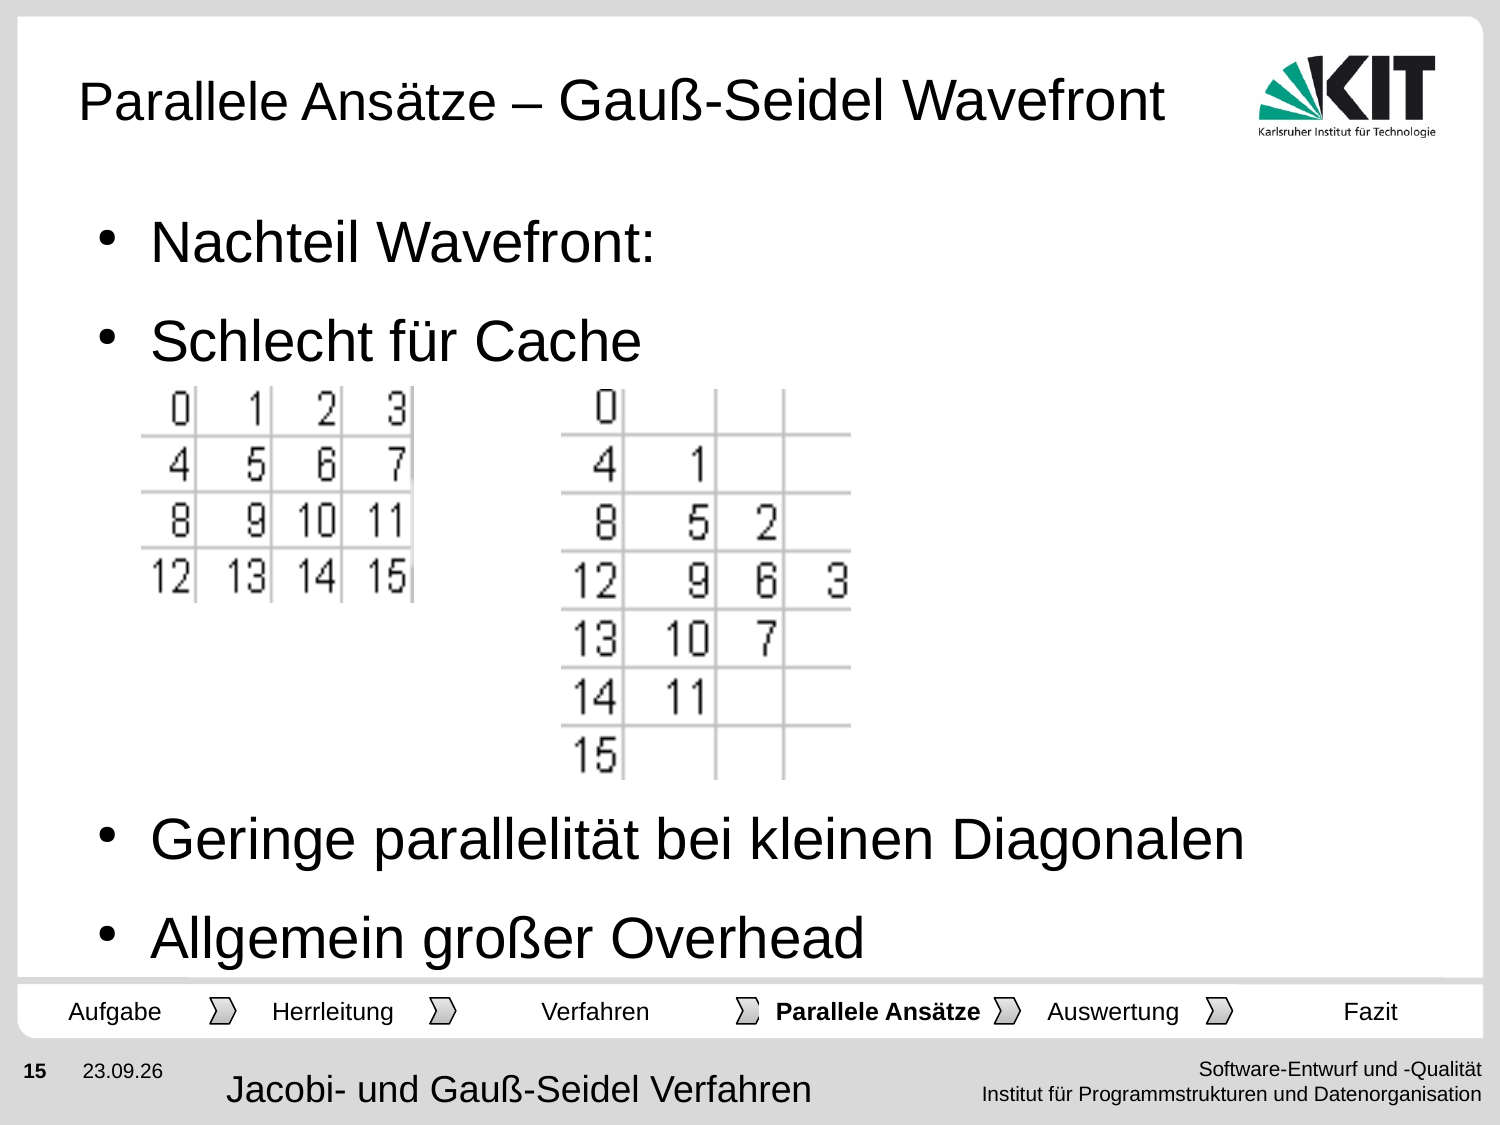

# Parallele Ansätze – Gauß-Seidel Wavefront
Nachteil Wavefront:
Schlecht für Cache
Geringe parallelität bei kleinen Diagonalen
Allgemein großer Overhead
Aufgabe
Herrleitung
Verfahren
Parallele Ansätze
Auswertung
Fazit
Jacobi- und Gauß-Seidel Verfahren